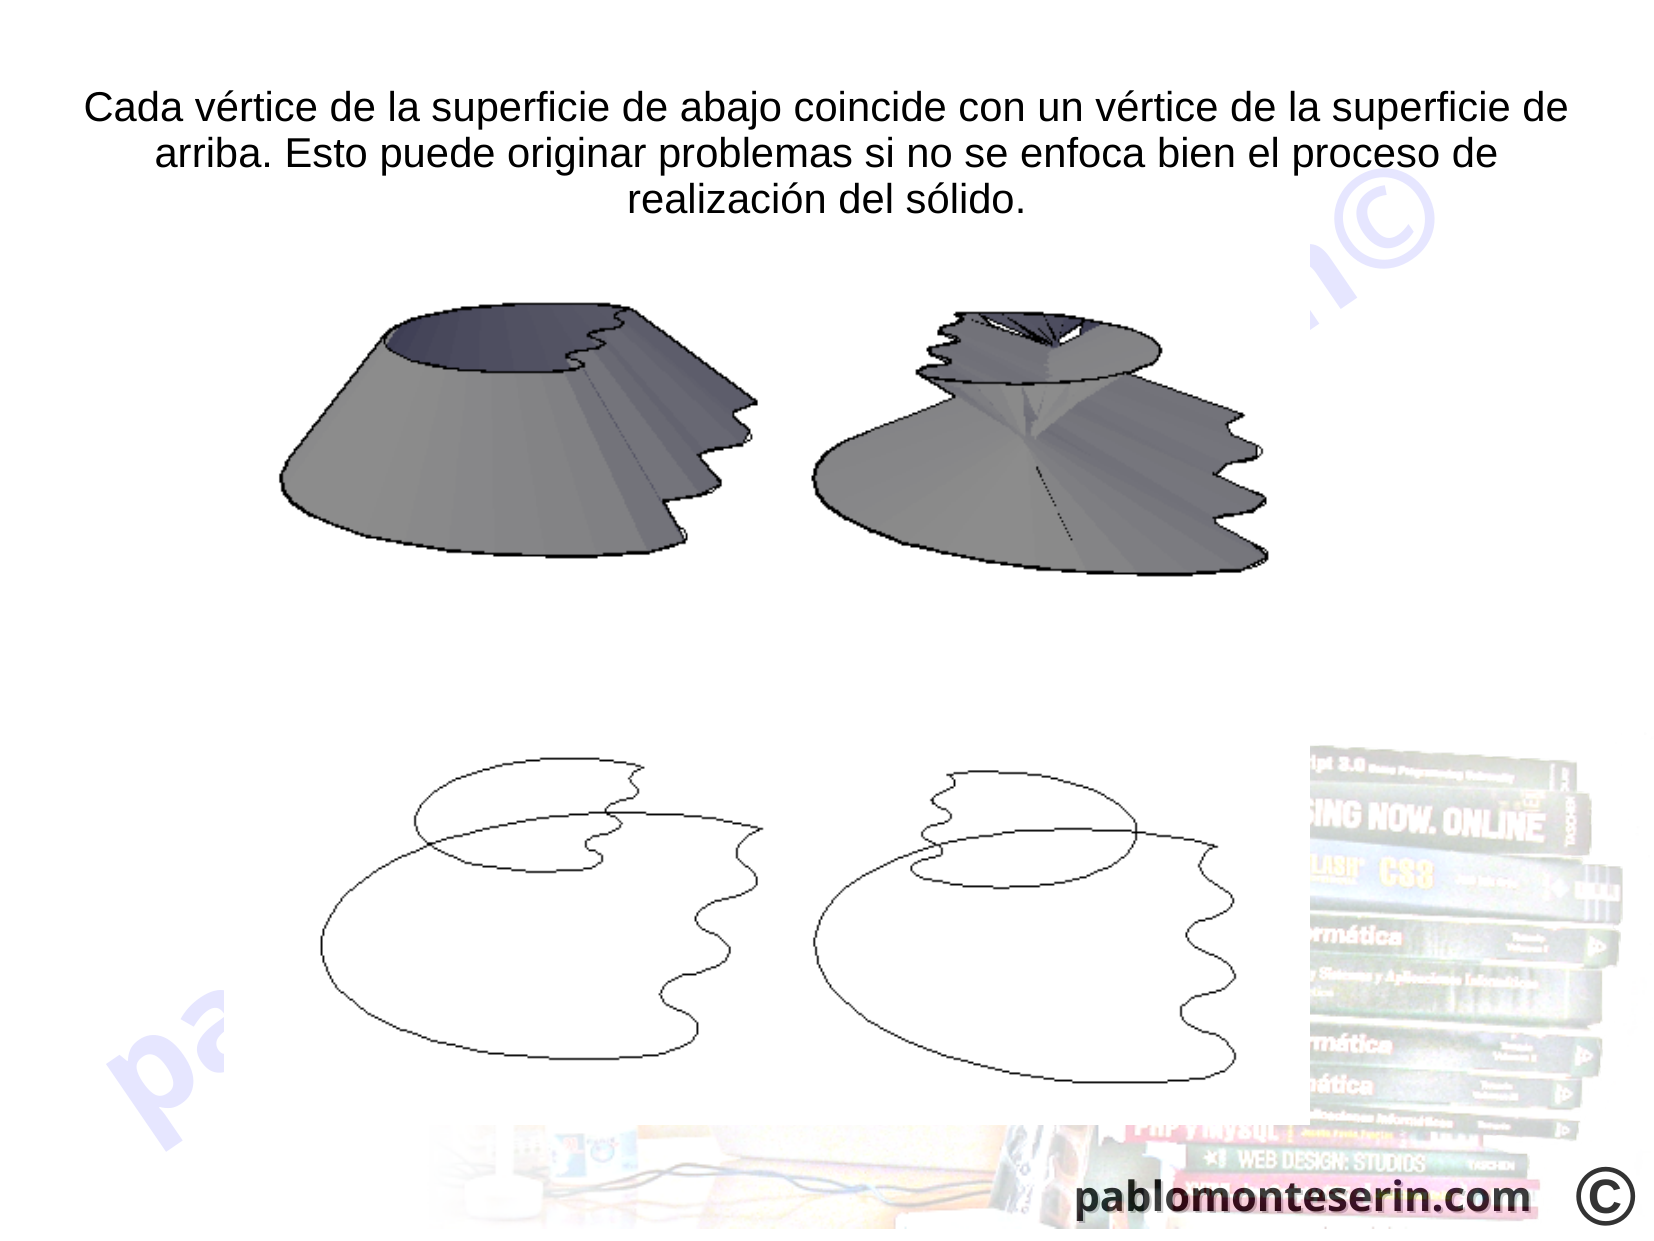

# Cada vértice de la superficie de abajo coincide con un vértice de la superficie de arriba. Esto puede originar problemas si no se enfoca bien el proceso de realización del sólido.